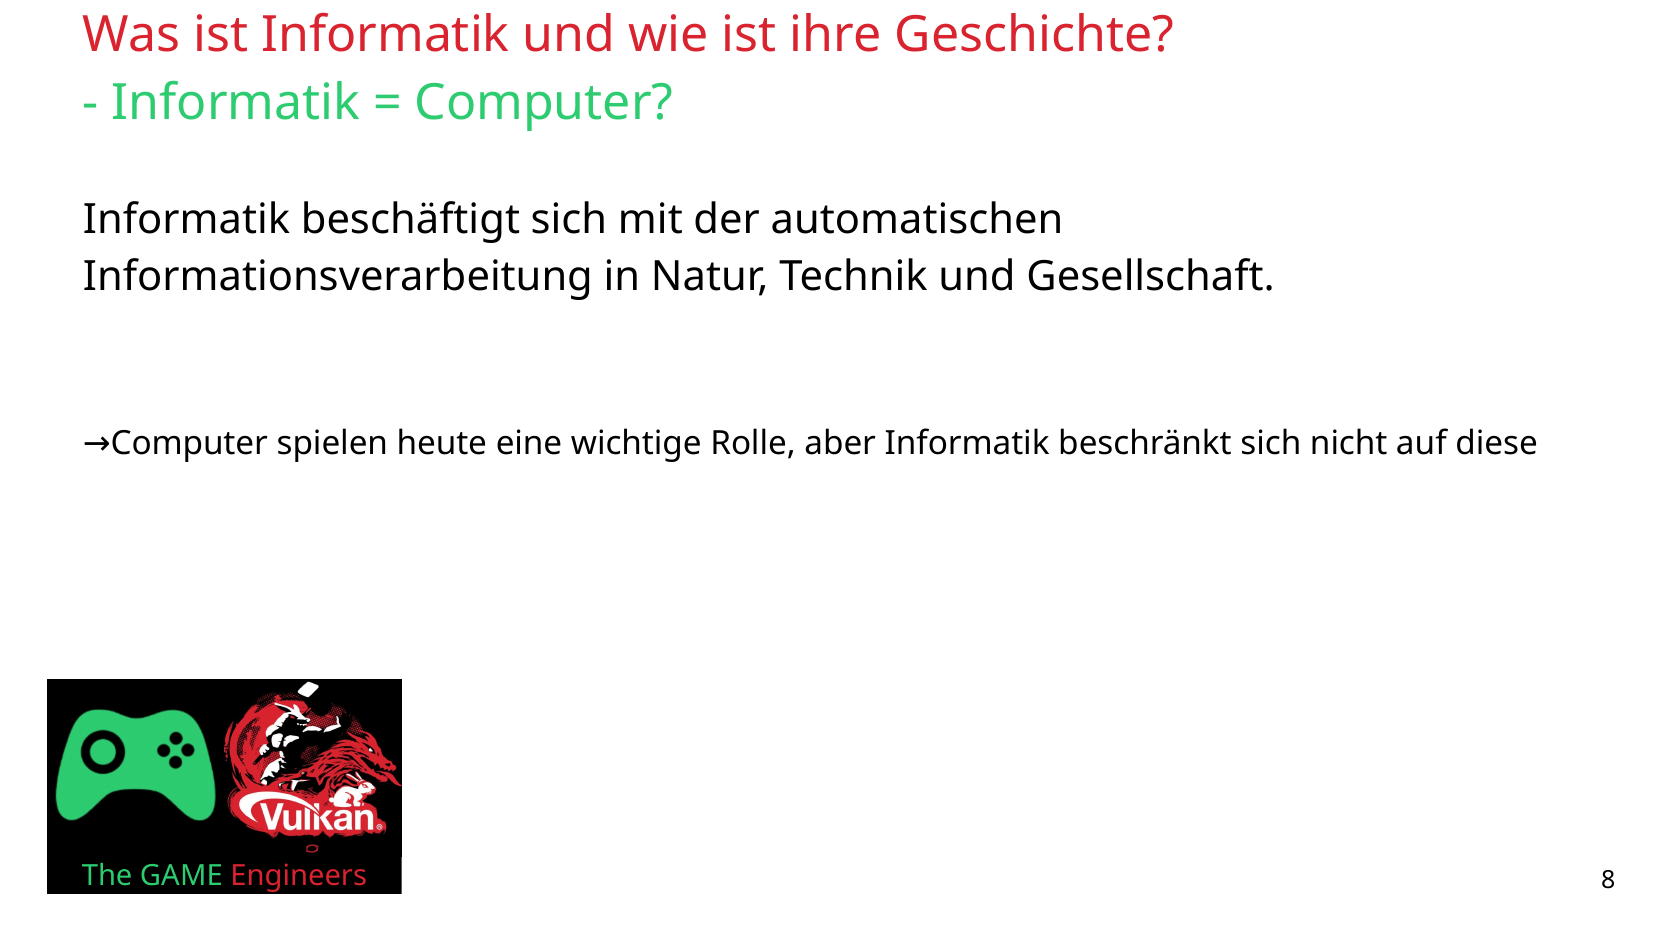

# Was ist Informatik und wie ist ihre Geschichte? - Informatik = Computer?
Informatik beschäftigt sich mit der automatischen Informationsverarbeitung in Natur, Technik und Gesellschaft.
→Computer spielen heute eine wichtige Rolle, aber Informatik beschränkt sich nicht auf diese